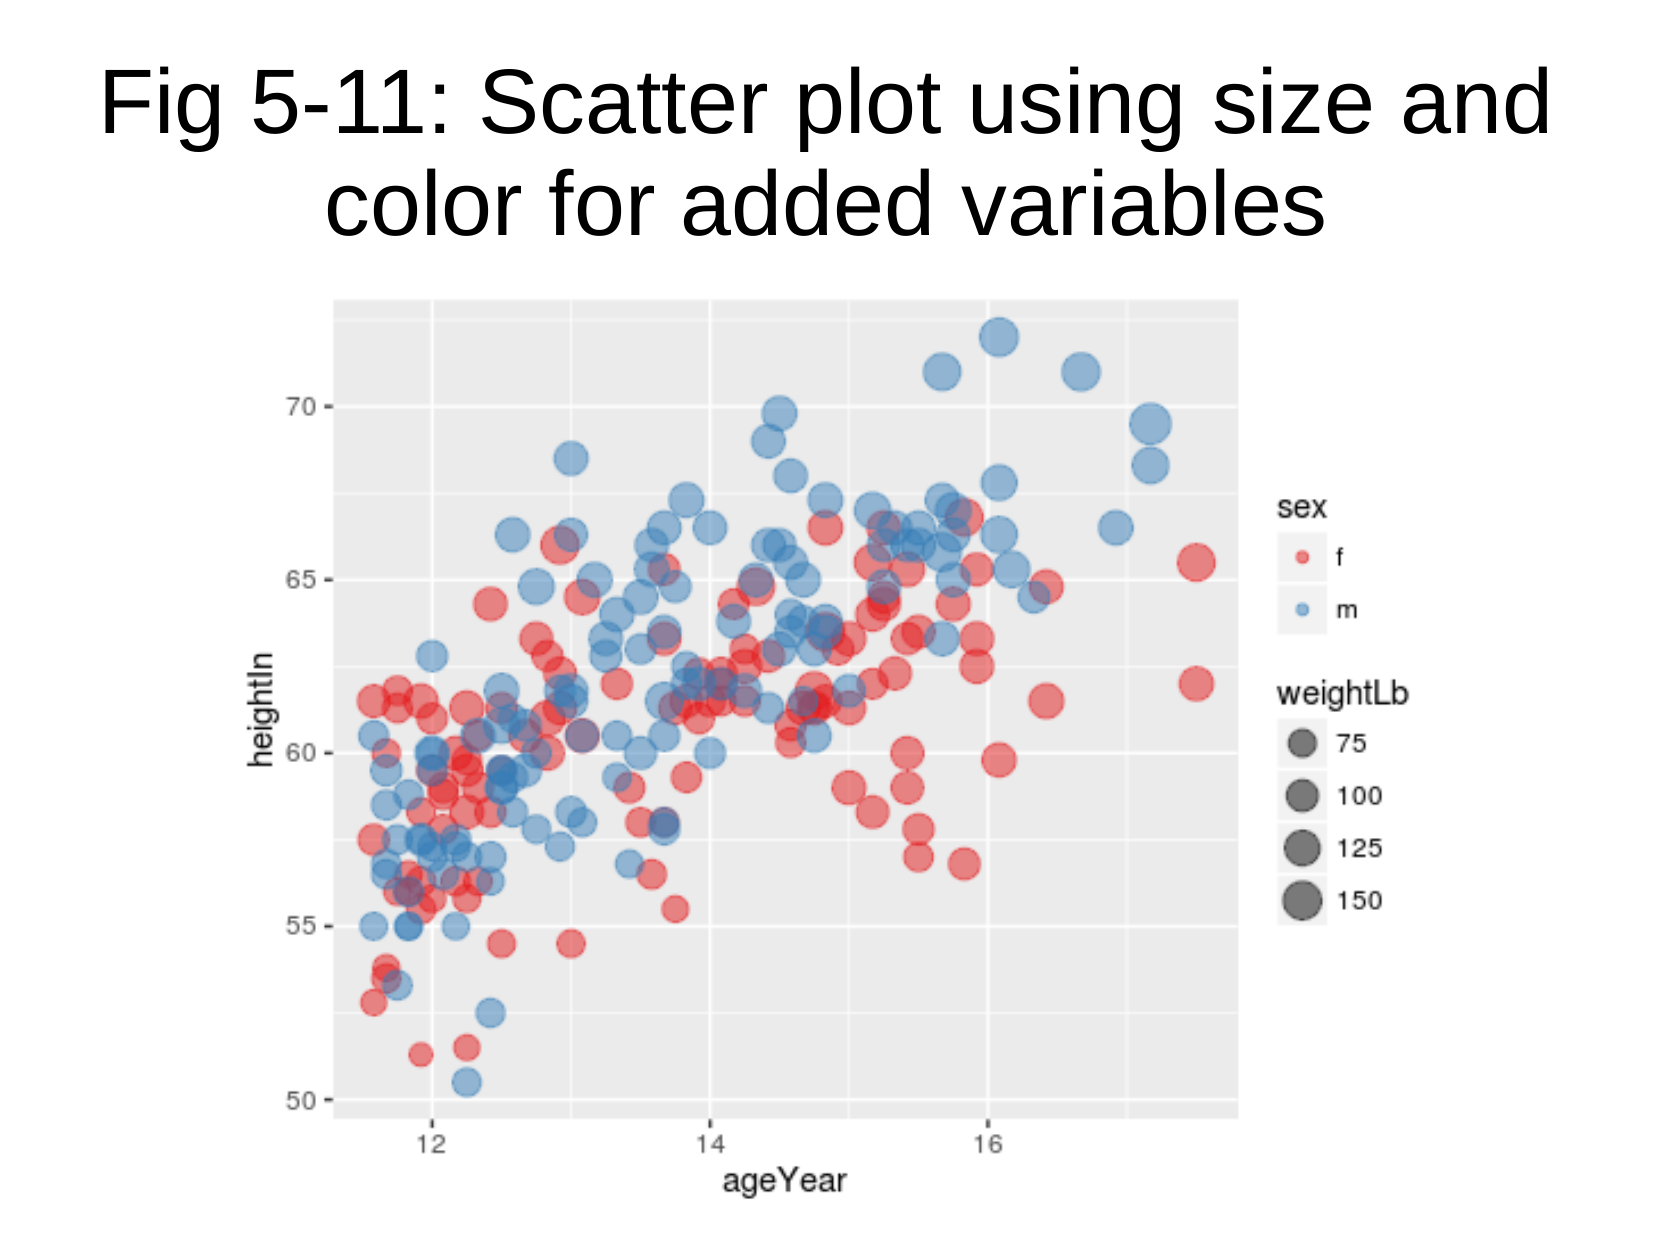

# Fig 5-11: Scatter plot using size and color for added variables